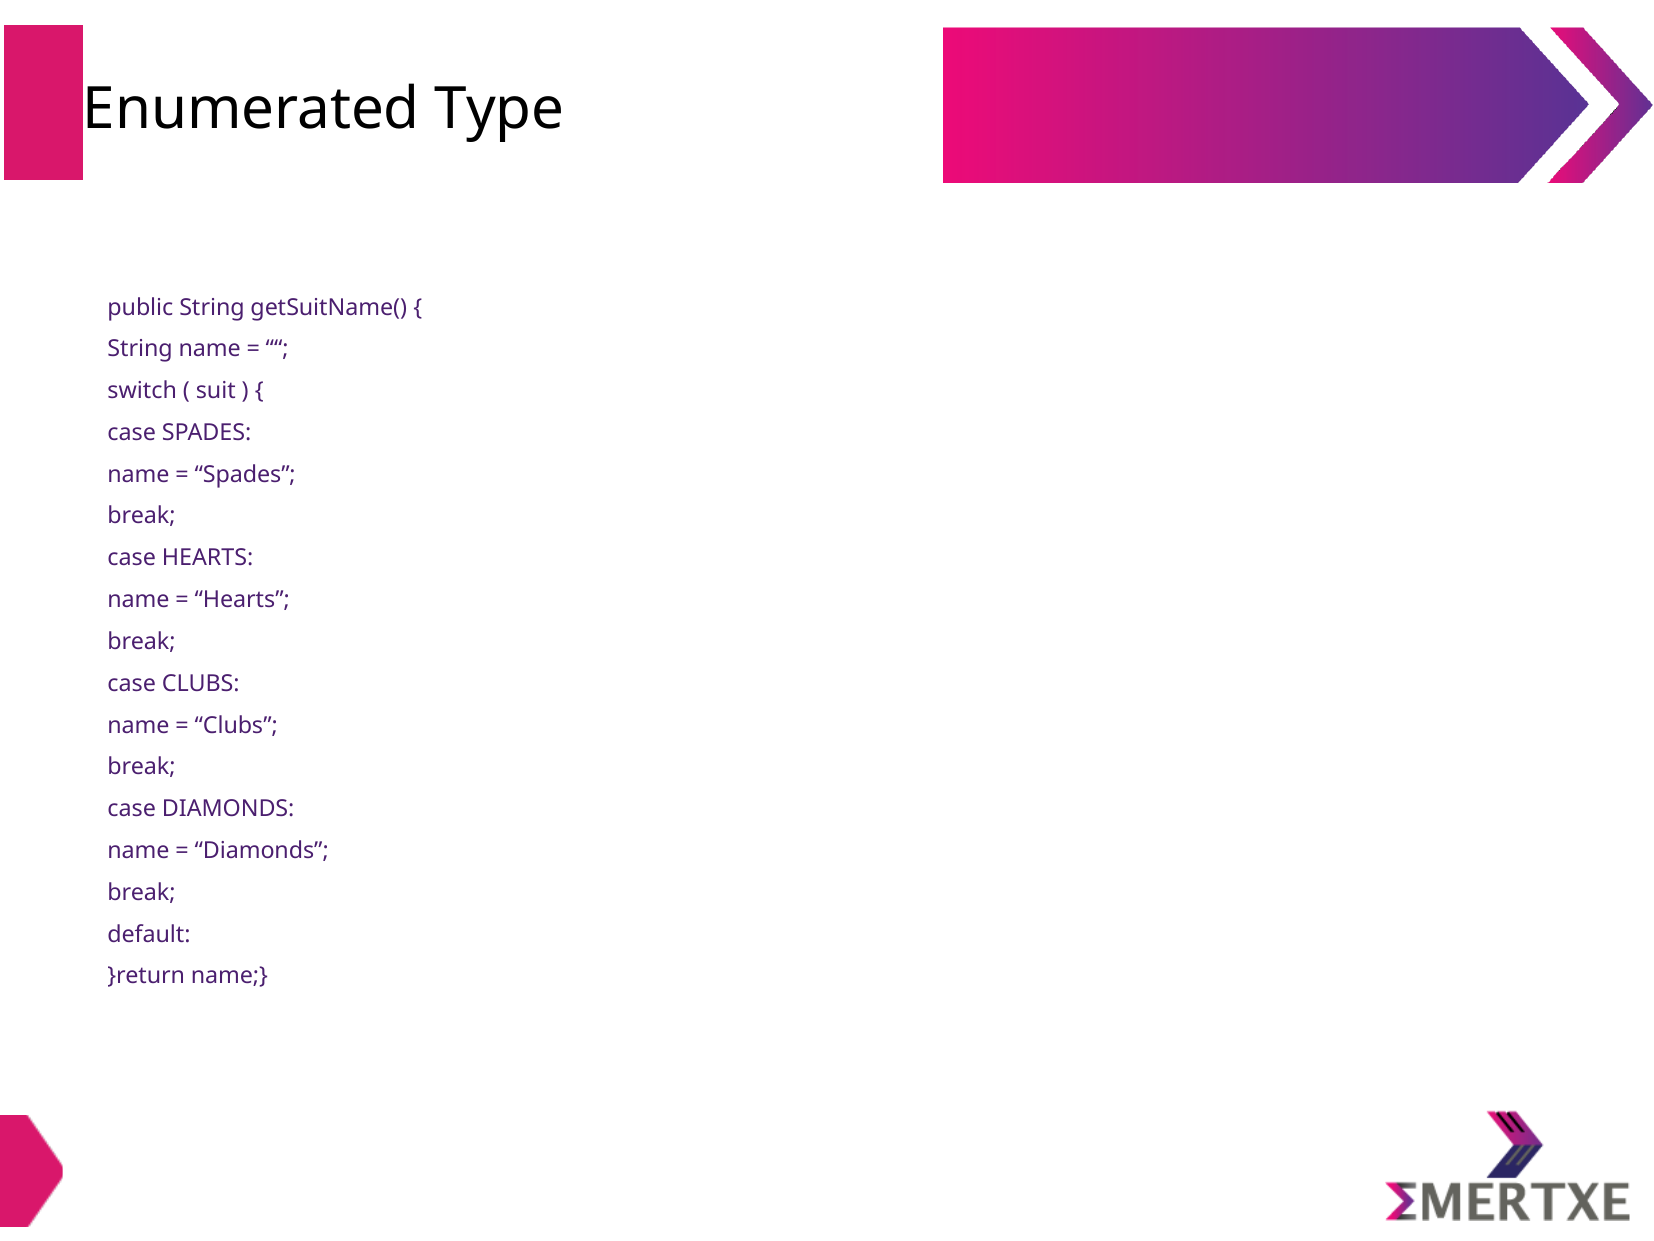

# Enumerated Type
public String getSuitName() {
String name = ““;
switch ( suit ) {
case SPADES:
name = “Spades”;
break;
case HEARTS:
name = “Hearts”;
break;
case CLUBS:
name = “Clubs”;
break;
case DIAMONDS:
name = “Diamonds”;
break;
default:
}return name;}